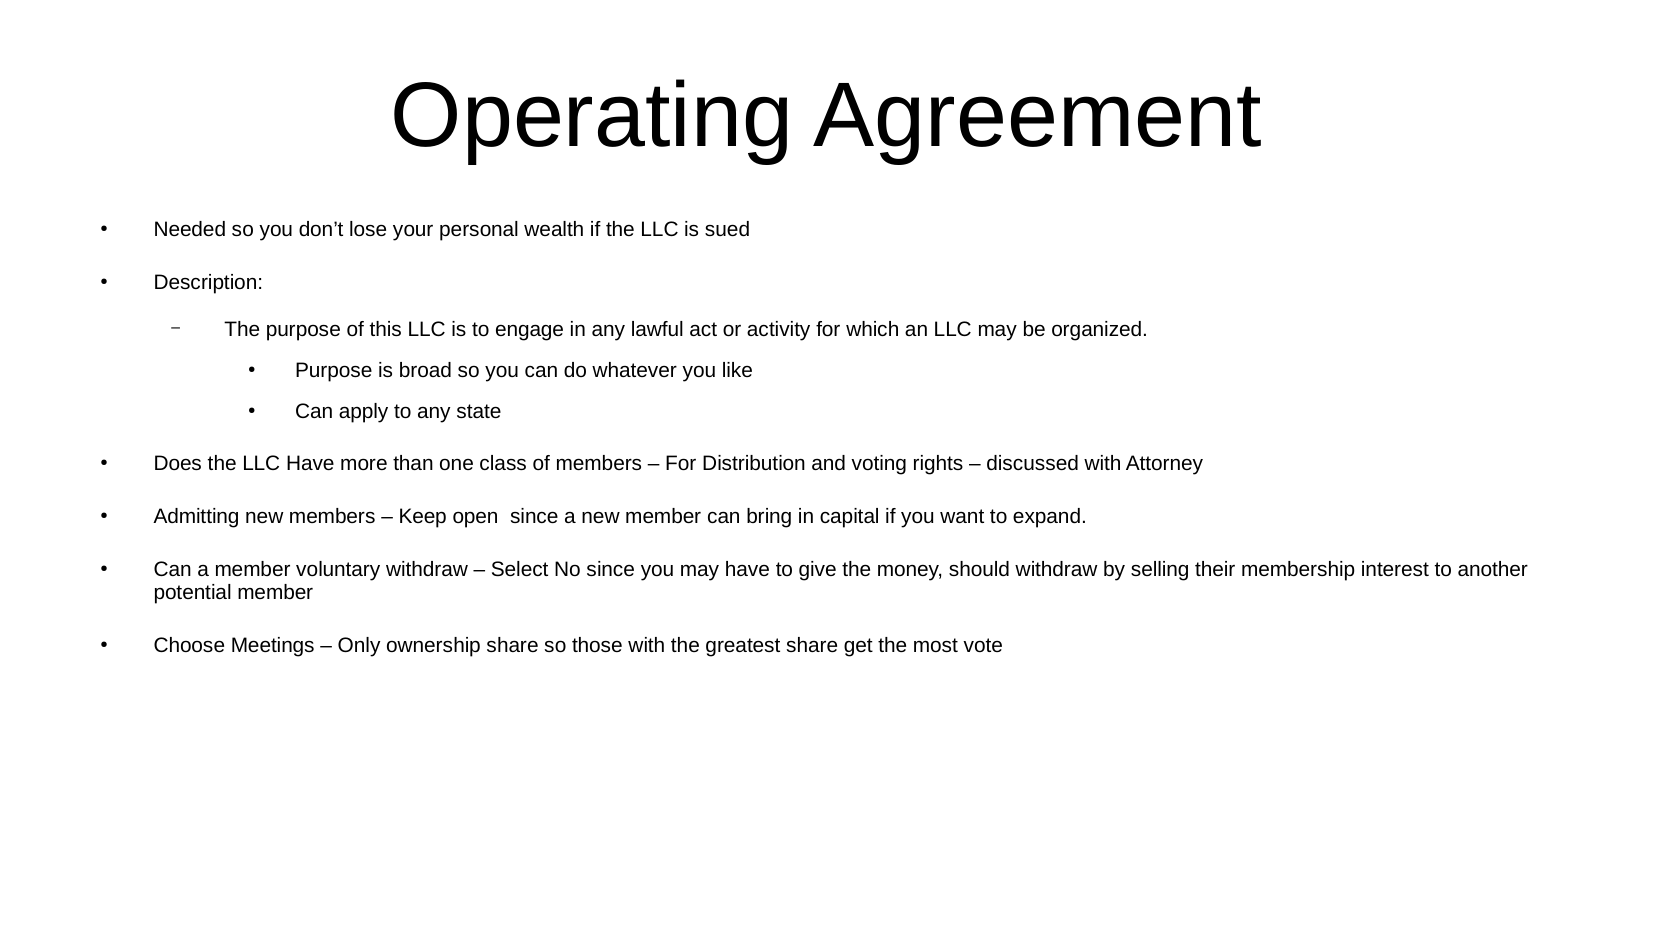

# Operating Agreement
Needed so you don’t lose your personal wealth if the LLC is sued
Description:
The purpose of this LLC is to engage in any lawful act or activity for which an LLC may be organized.
Purpose is broad so you can do whatever you like
Can apply to any state
Does the LLC Have more than one class of members – For Distribution and voting rights – discussed with Attorney
Admitting new members – Keep open since a new member can bring in capital if you want to expand.
Can a member voluntary withdraw – Select No since you may have to give the money, should withdraw by selling their membership interest to another potential member
Choose Meetings – Only ownership share so those with the greatest share get the most vote